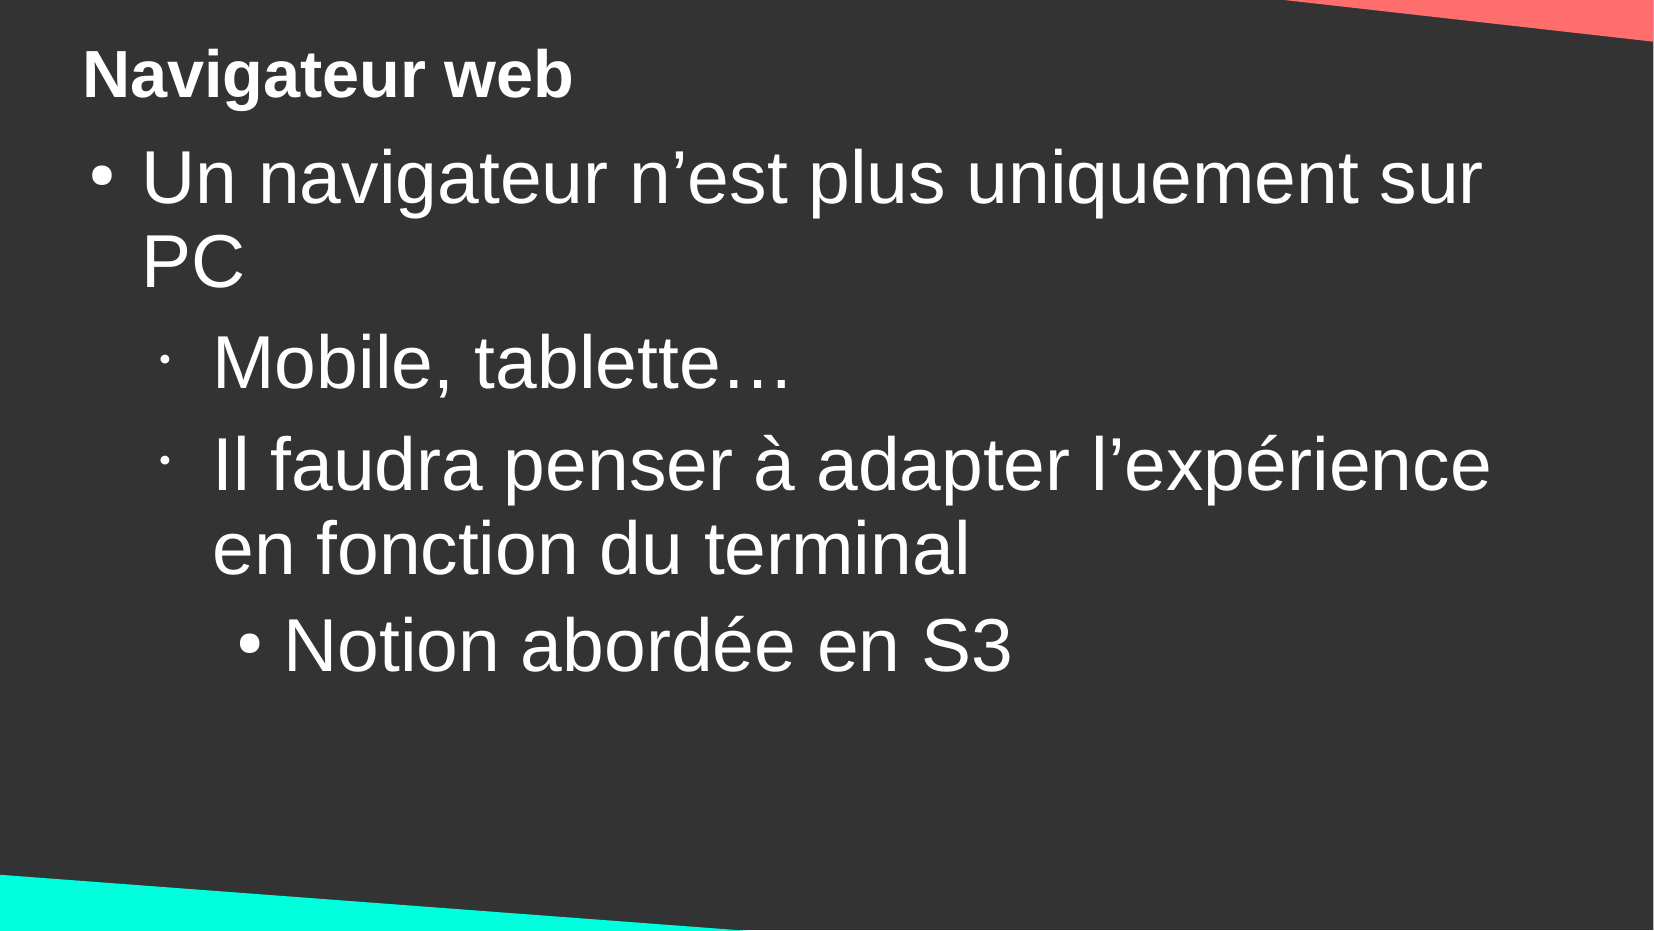

# Navigateur web
Un navigateur n’est plus uniquement sur PC
Mobile, tablette…
Il faudra penser à adapter l’expérience en fonction du terminal
Notion abordée en S3